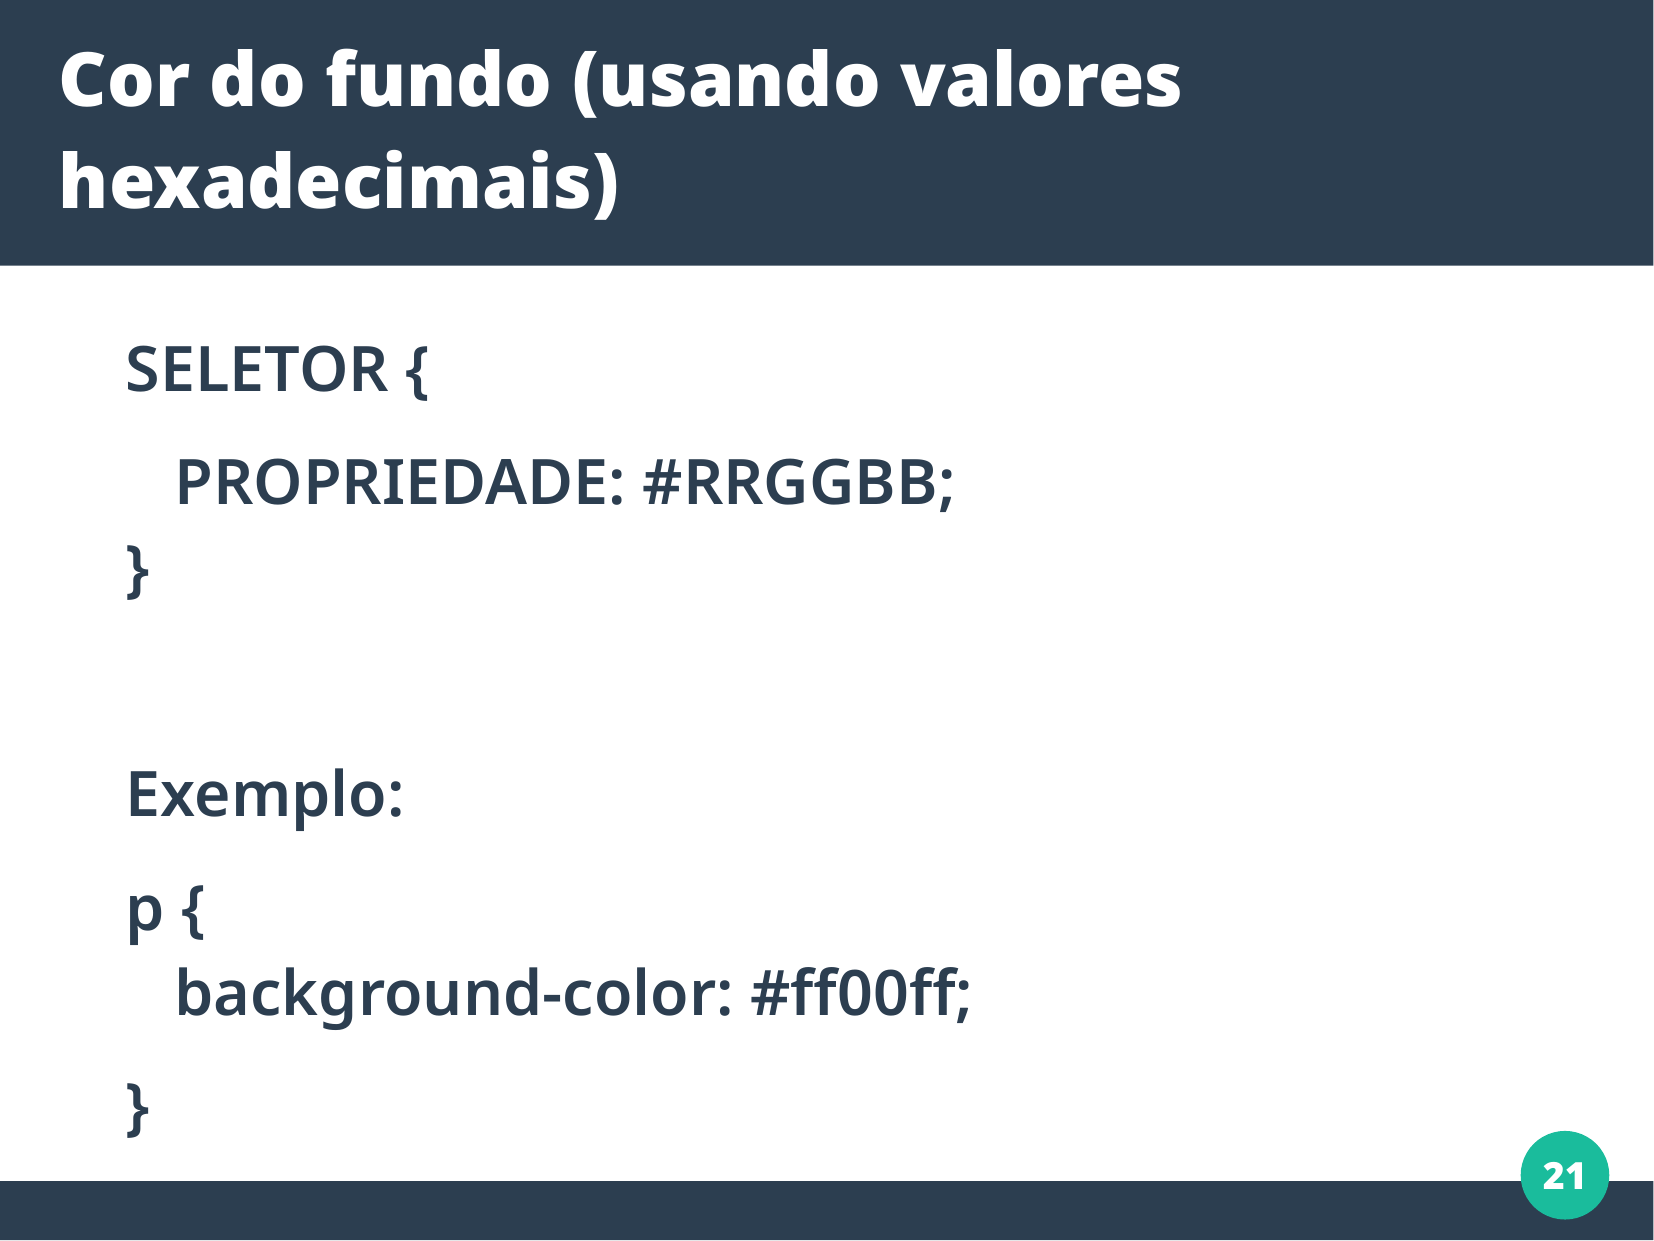

# Cor do fundo (usando valores hexadecimais)
SELETOR {
 PROPRIEDADE: #RRGGBB;
}
Exemplo:
p {
 background-color: #ff00ff;
}
21